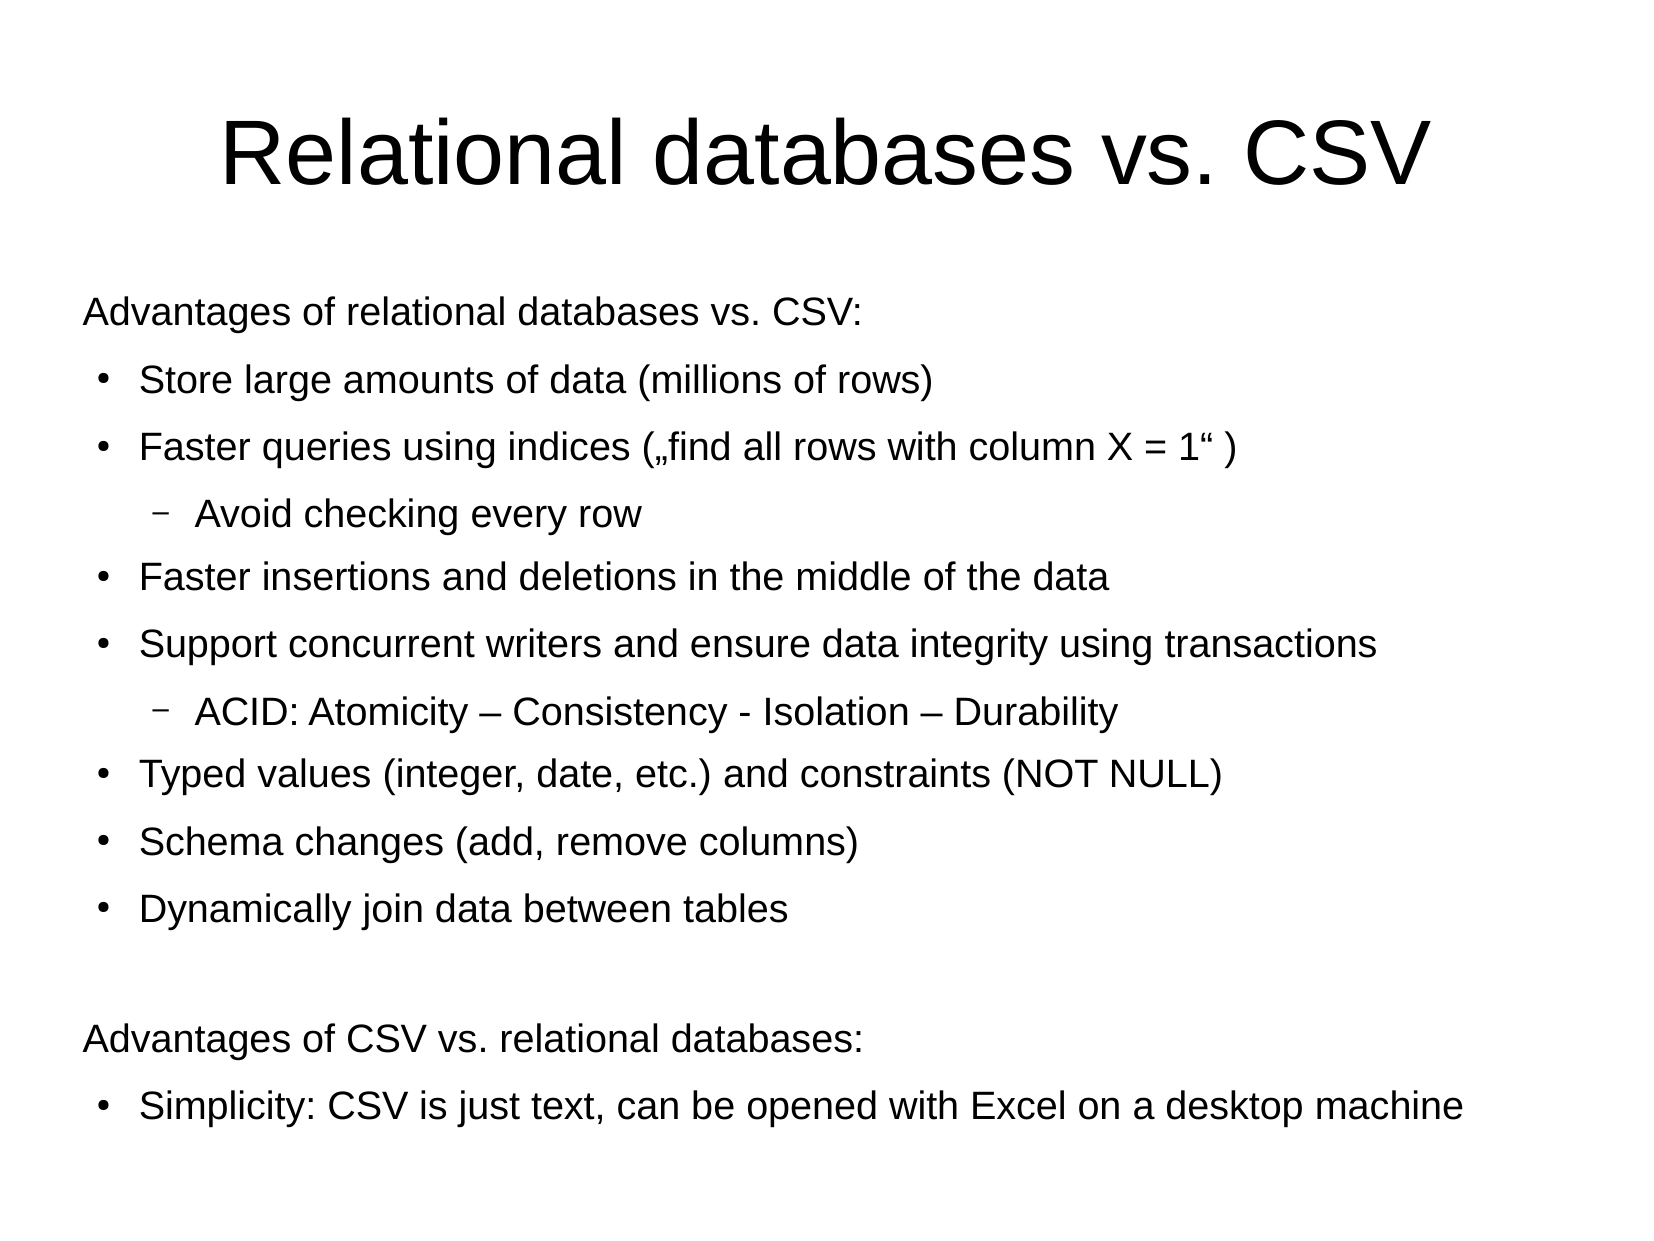

# Relational databases vs. CSV
Advantages of relational databases vs. CSV:
Store large amounts of data (millions of rows)
Faster queries using indices („find all rows with column X = 1“ )
Avoid checking every row
Faster insertions and deletions in the middle of the data
Support concurrent writers and ensure data integrity using transactions
ACID: Atomicity – Consistency - Isolation – Durability
Typed values (integer, date, etc.) and constraints (NOT NULL)
Schema changes (add, remove columns)
Dynamically join data between tables
Advantages of CSV vs. relational databases:
Simplicity: CSV is just text, can be opened with Excel on a desktop machine